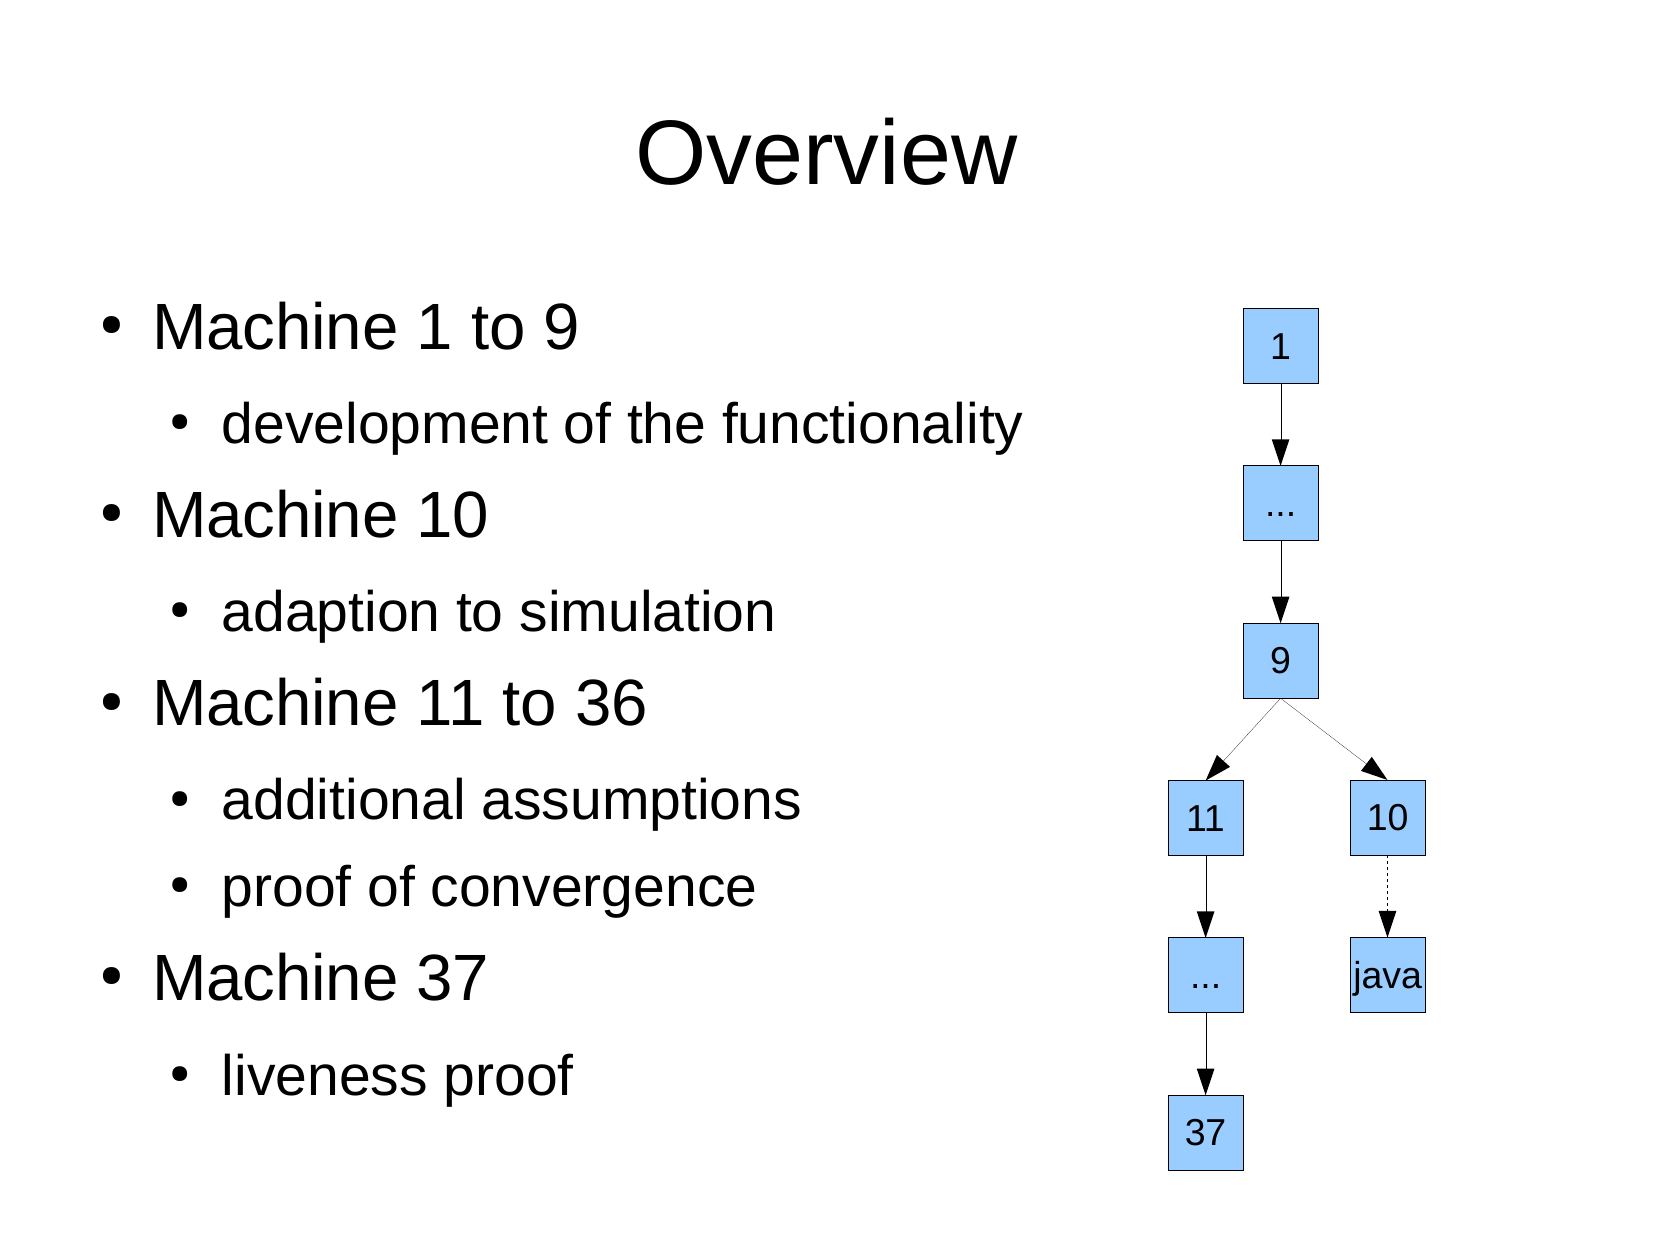

# Overview
Machine 1 to 9
development of the functionality
Machine 10
adaption to simulation
Machine 11 to 36
additional assumptions
proof of convergence
Machine 37
liveness proof
1
...
9
10
11
java
...
37